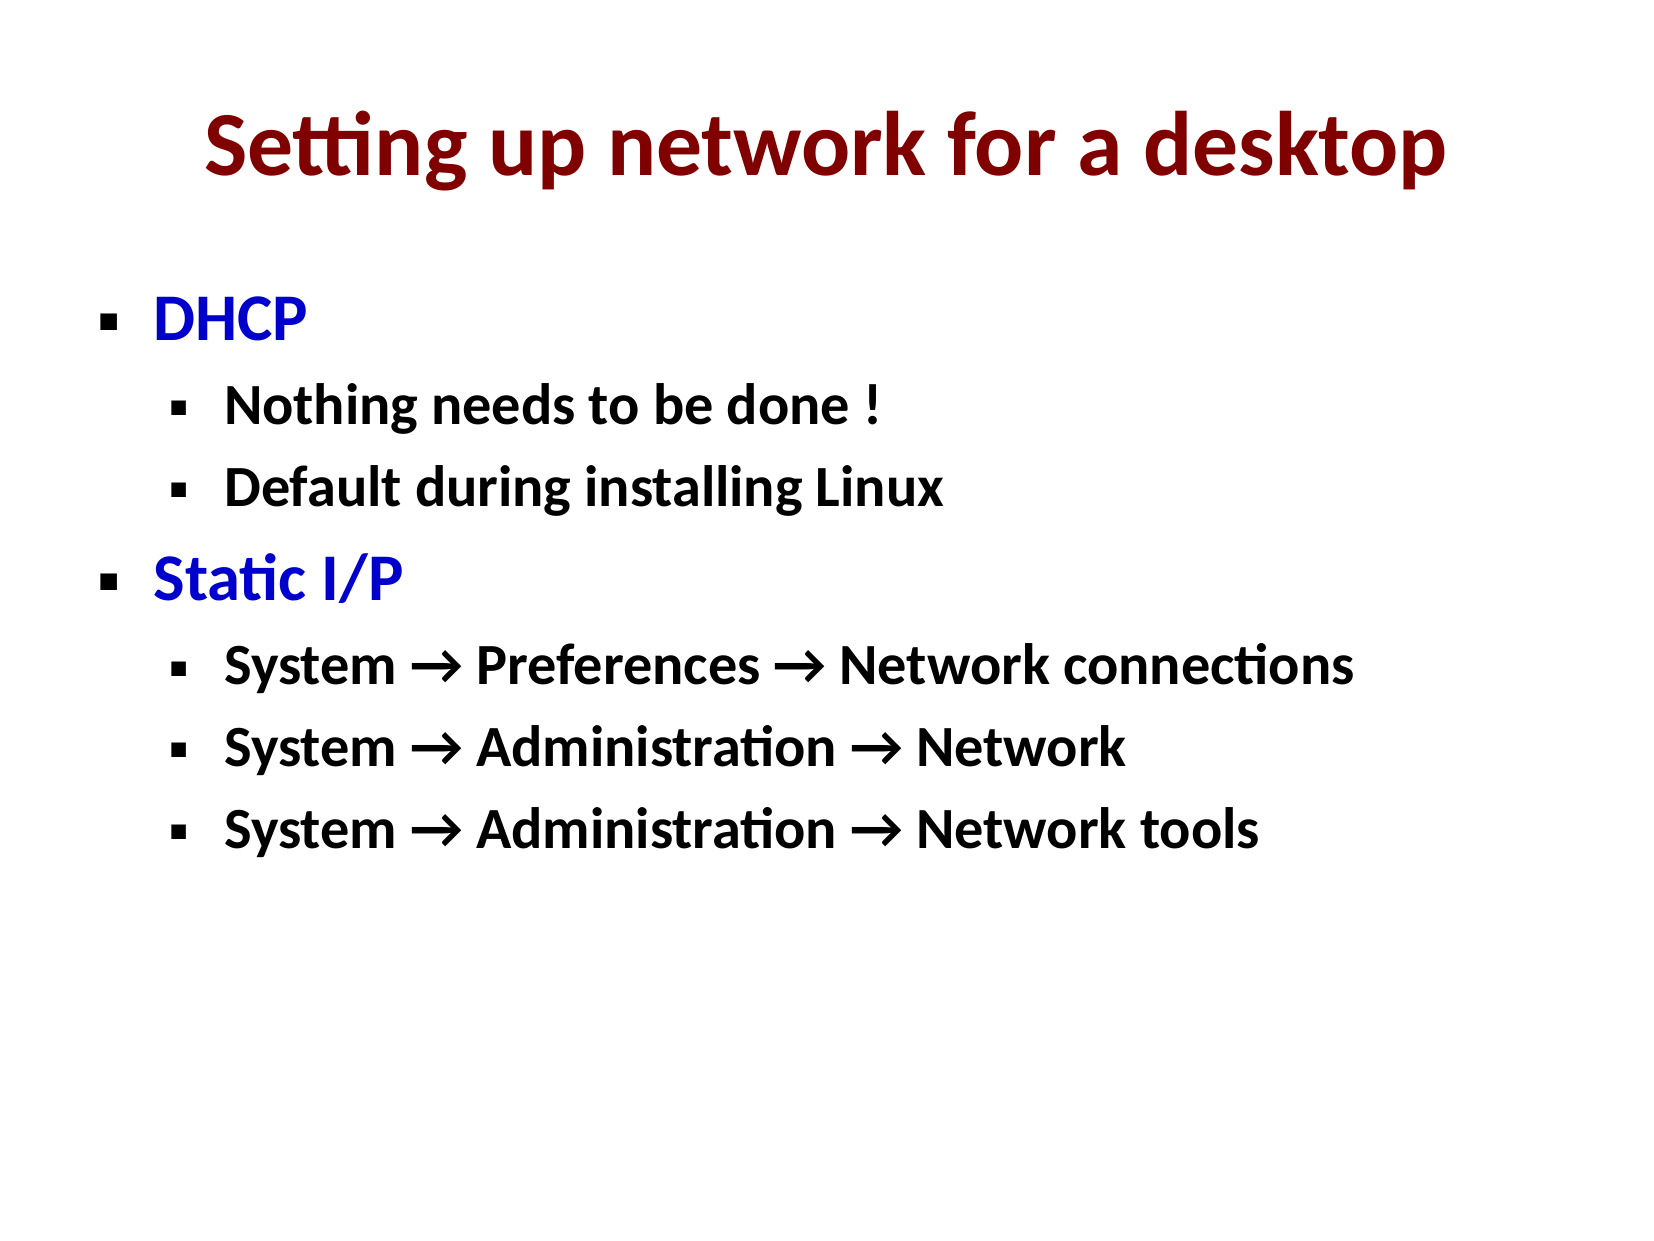

# Setting up network for a desktop
DHCP
Nothing needs to be done !
Default during installing Linux
Static I/P
System → Preferences → Network connections
System → Administration → Network
System → Administration → Network tools